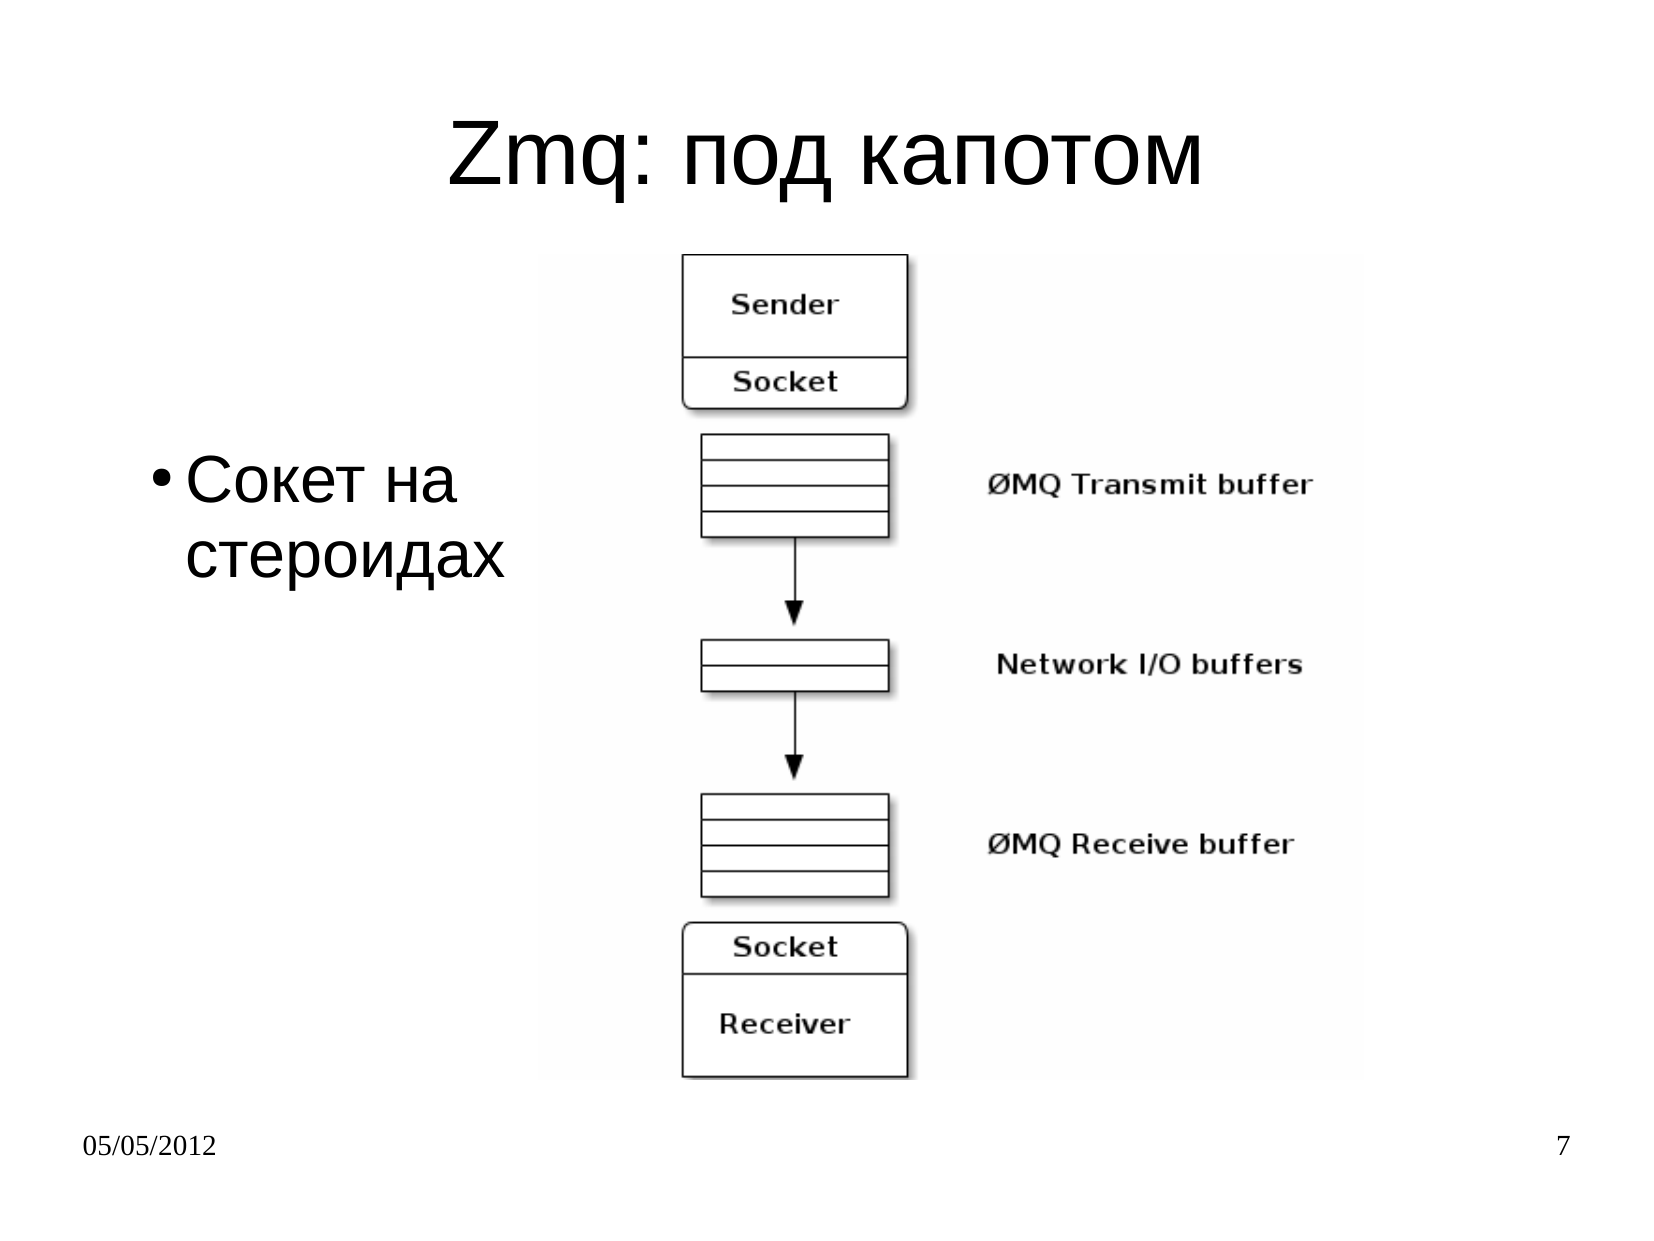

# Zmq: под капотом
Сокет на стероидах
05/05/2012
7